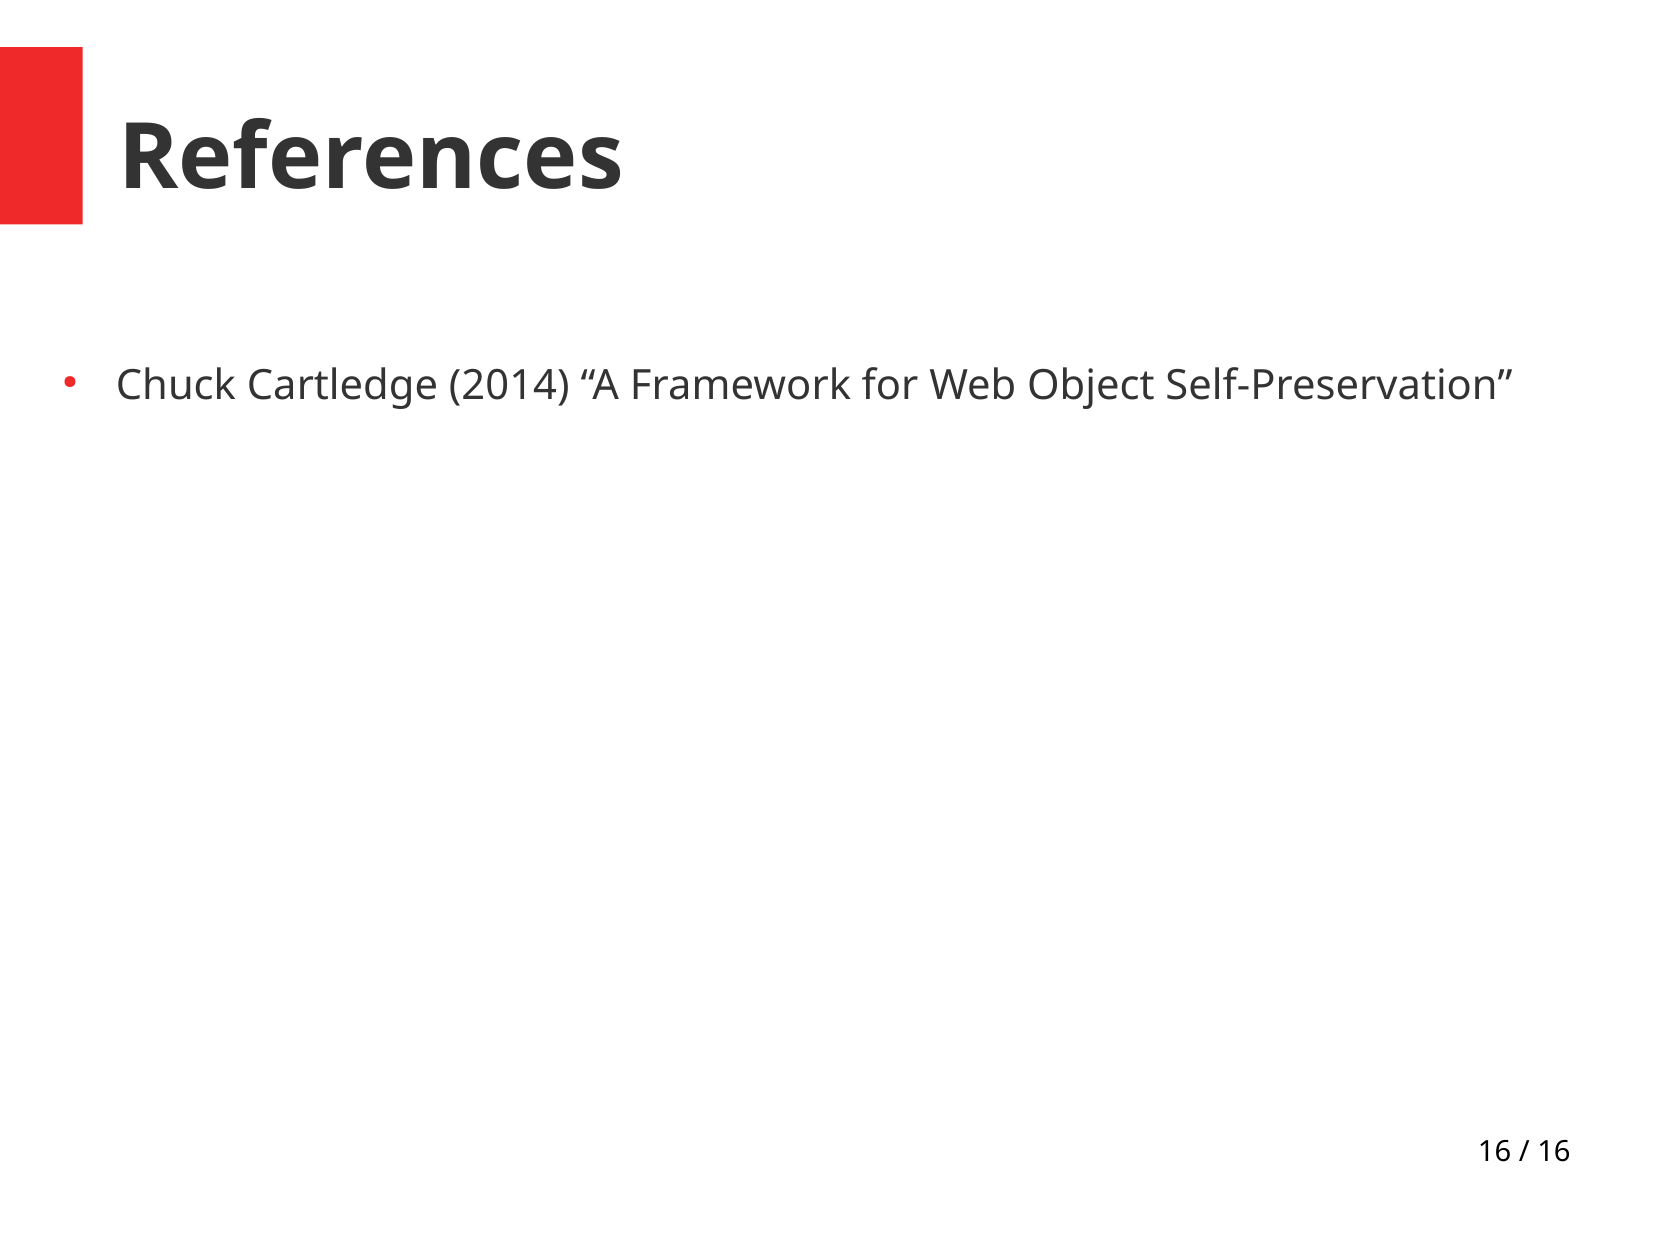

# References
Chuck Cartledge (2014) “A Framework for Web Object Self-Preservation”
16